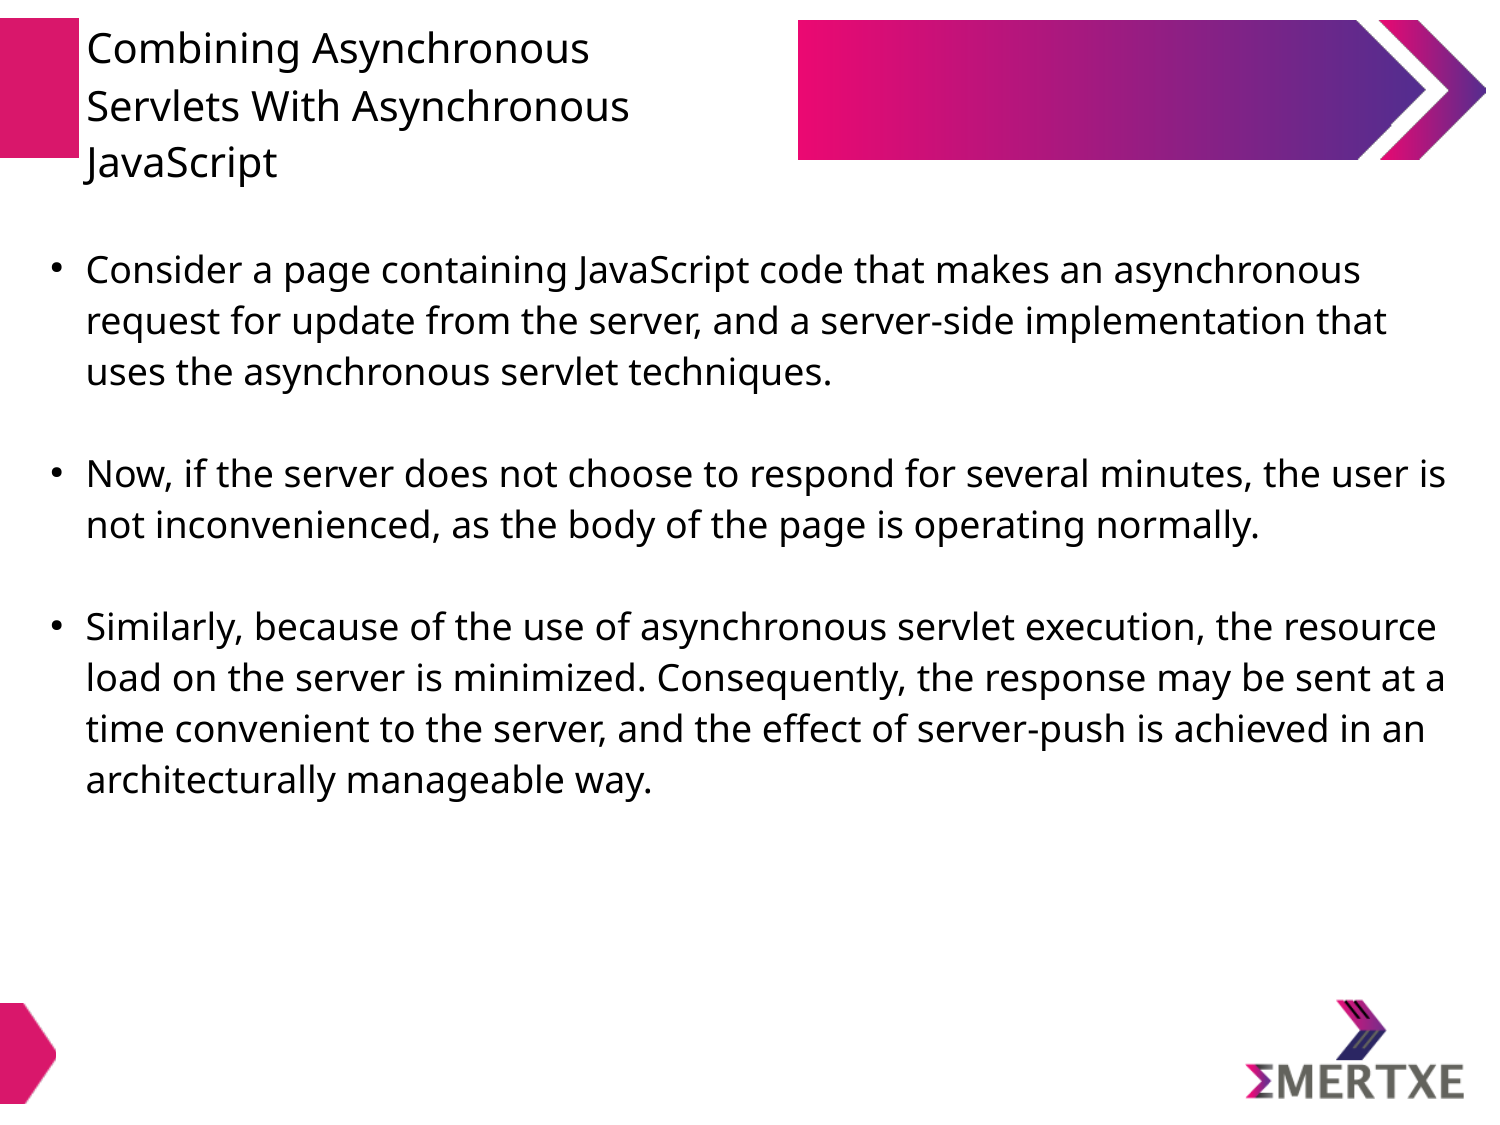

Combining Asynchronous Servlets With Asynchronous
JavaScript
Consider a page containing JavaScript code that makes an asynchronous request for update from the server, and a server-side implementation that uses the asynchronous servlet techniques.
Now, if the server does not choose to respond for several minutes, the user is not inconvenienced, as the body of the page is operating normally.
Similarly, because of the use of asynchronous servlet execution, the resource load on the server is minimized. Consequently, the response may be sent at a time convenient to the server, and the effect of server-push is achieved in an architecturally manageable way.